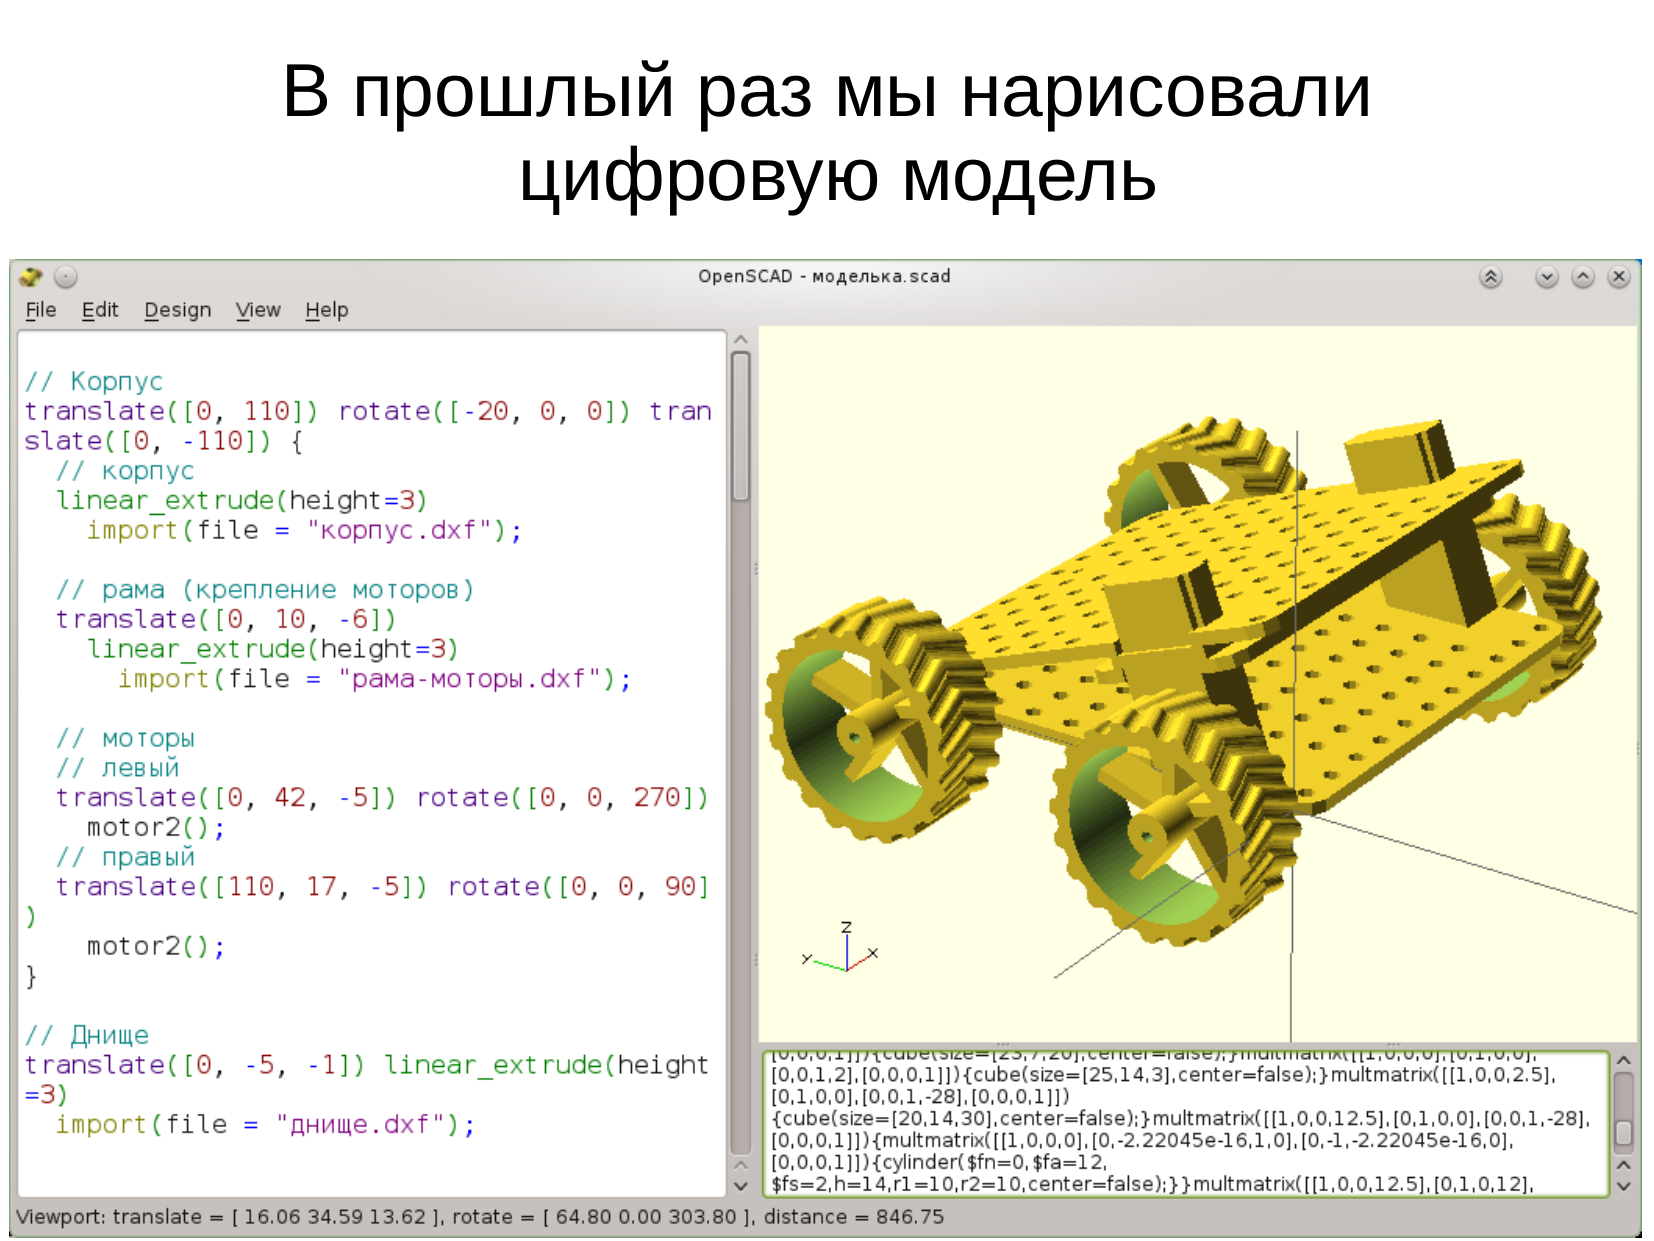

# В прошлый раз мы нарисовали цифровую модель